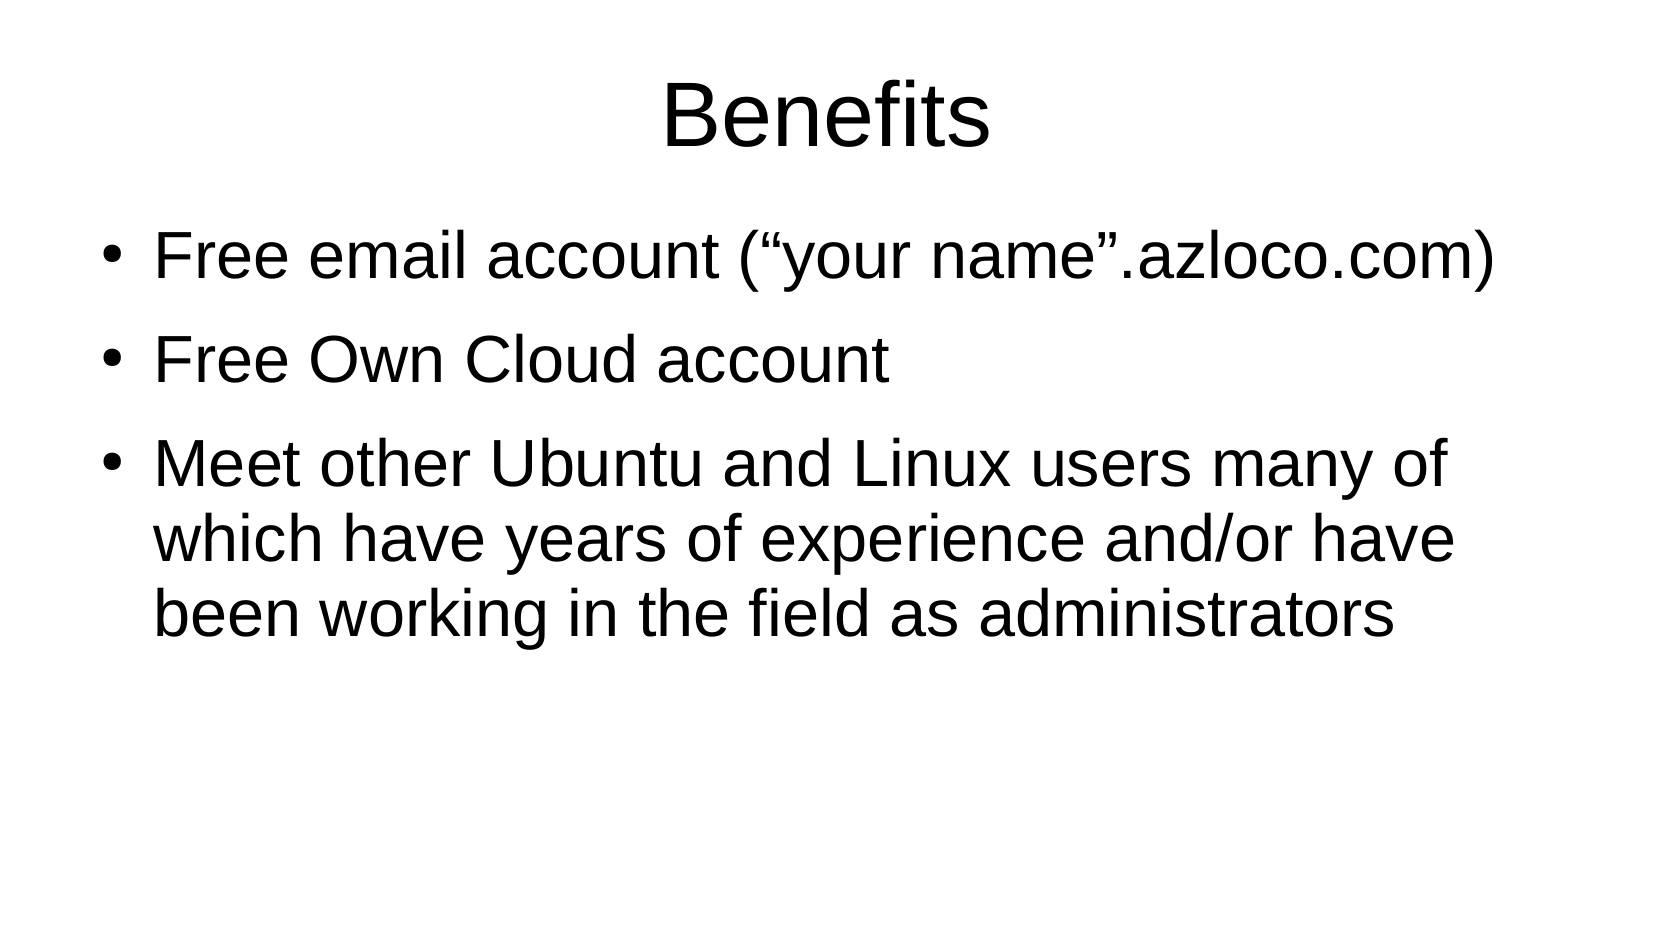

# Benefits
Free email account (“your name”.azloco.com)
Free Own Cloud account
Meet other Ubuntu and Linux users many of which have years of experience and/or have been working in the field as administrators